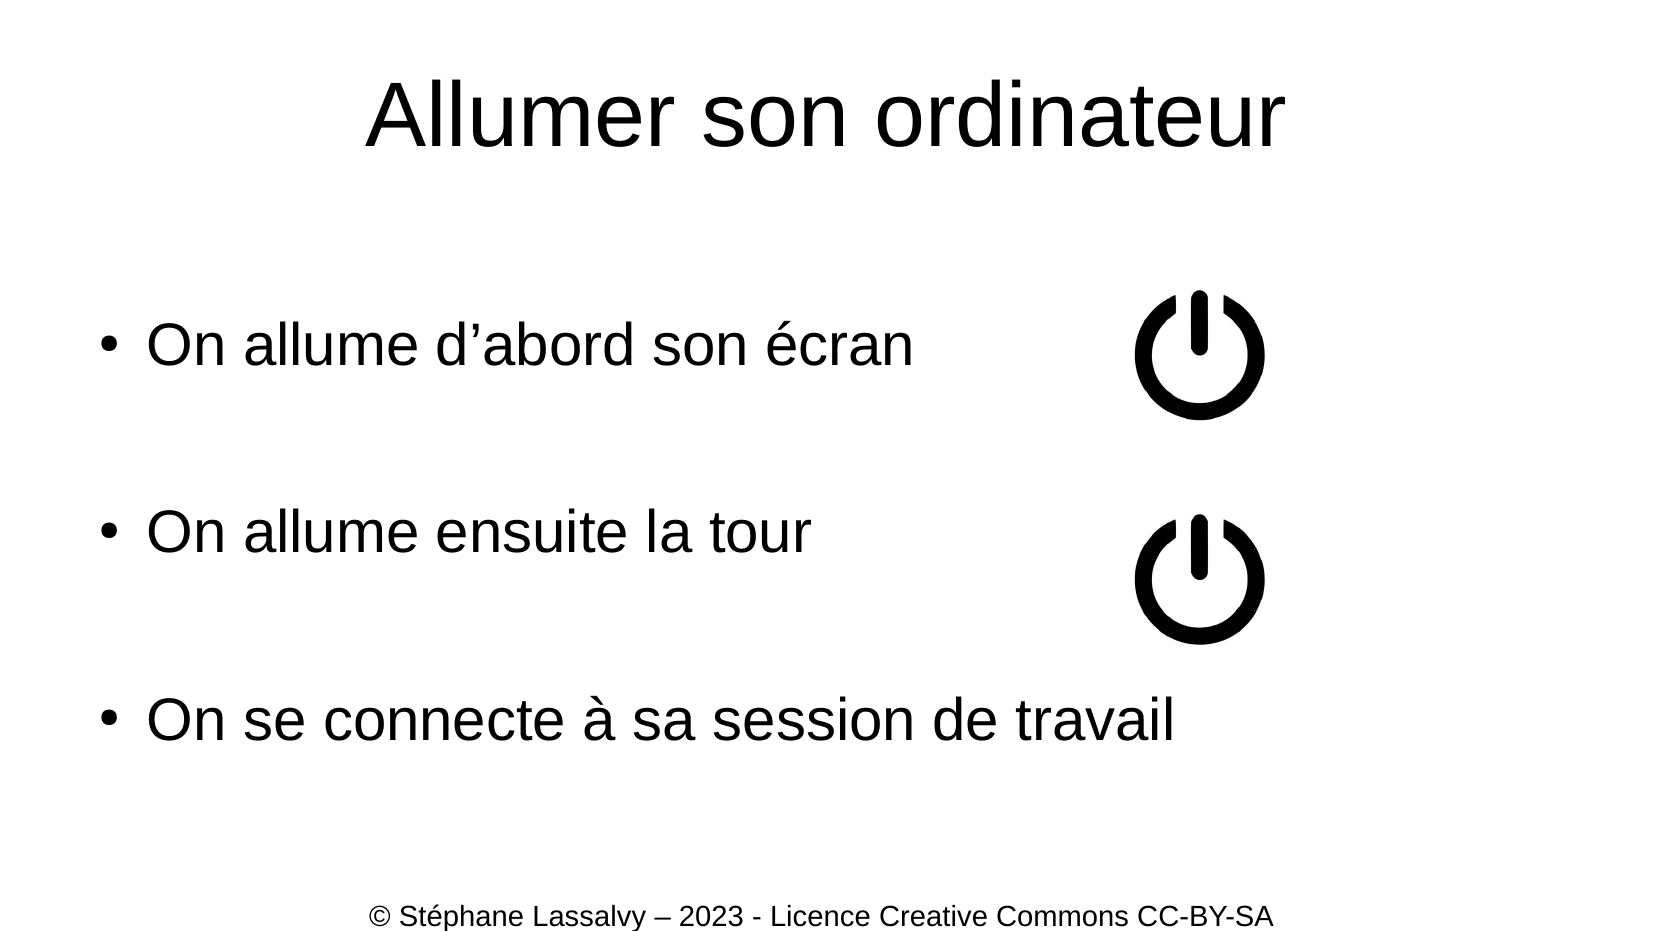

# Allumer son ordinateur
On allume d’abord son écran
On allume ensuite la tour
On se connecte à sa session de travail
© Stéphane Lassalvy – 2023 - Licence Creative Commons CC-BY-SA